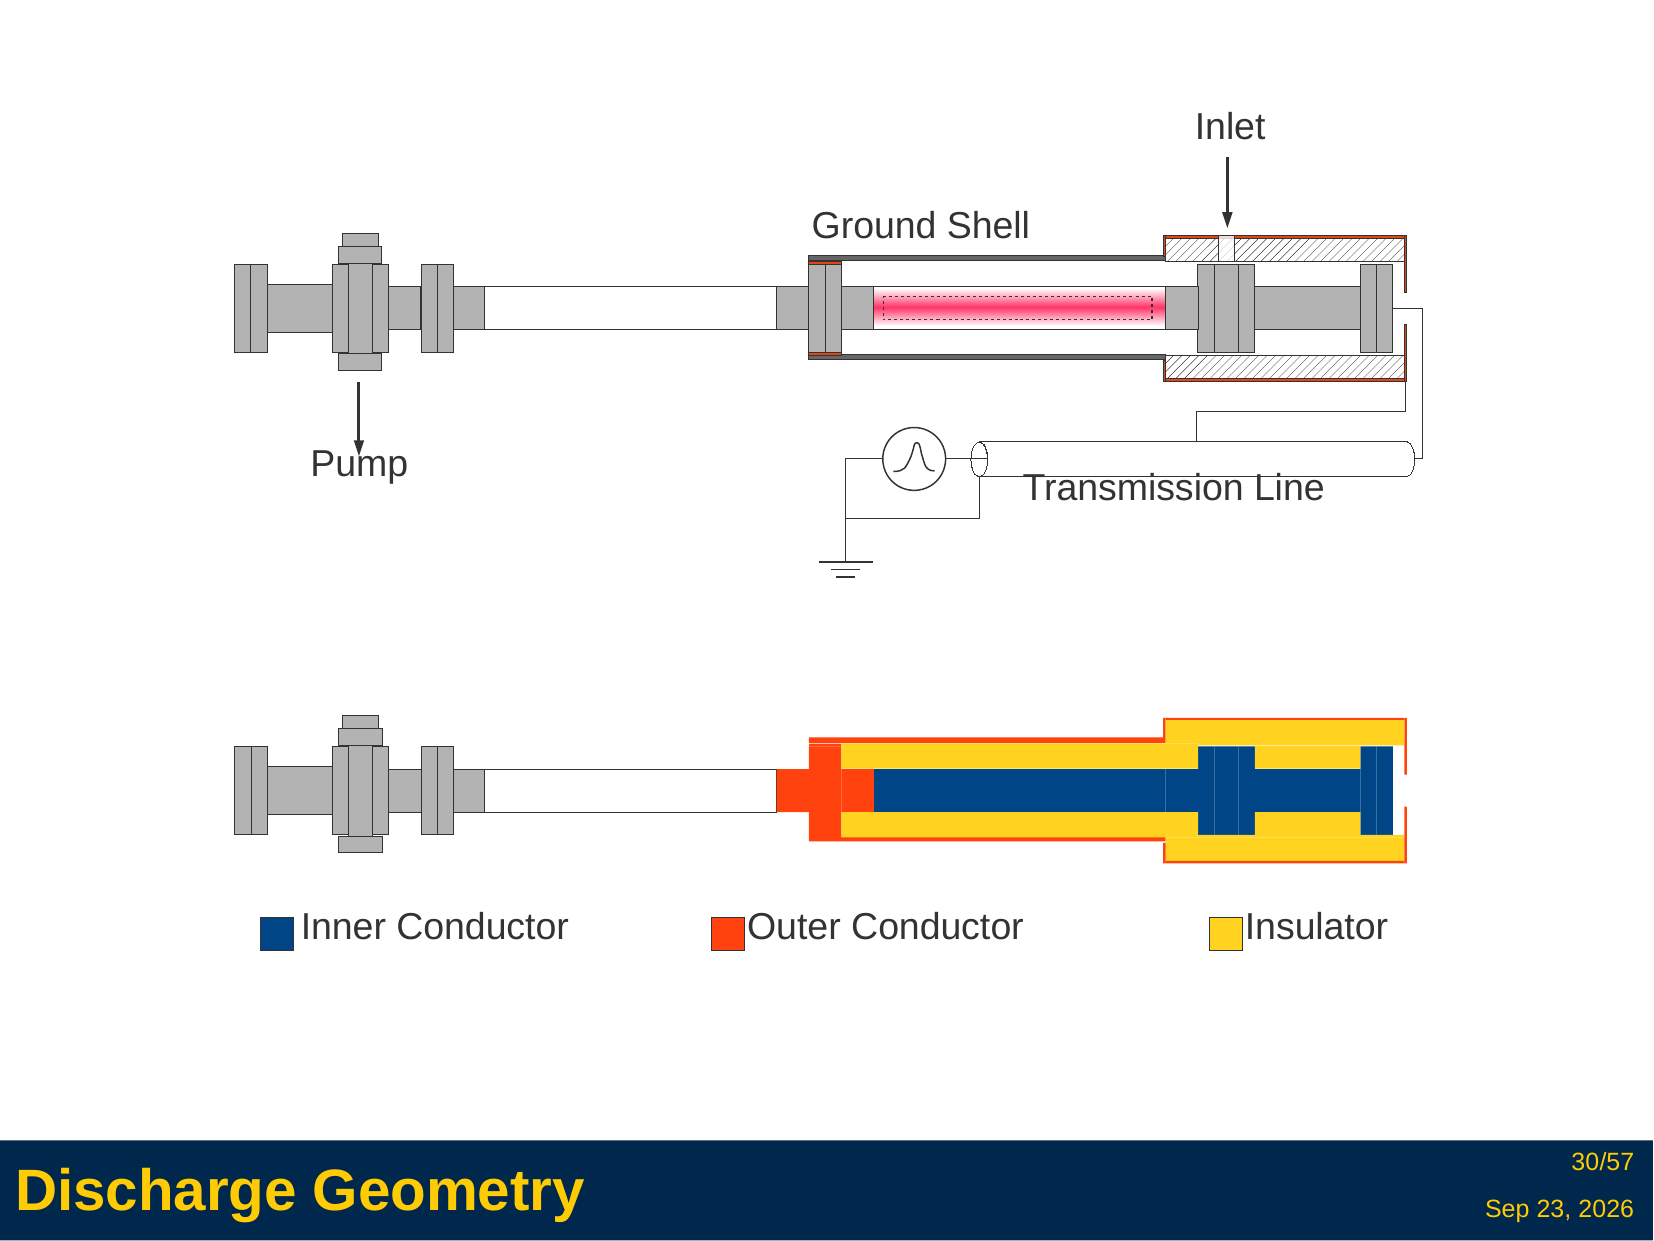

Inlet
Ground Shell
Pump
Transmission Line
Inner Conductor
Outer Conductor
Insulator
# Discharge Geometry
30